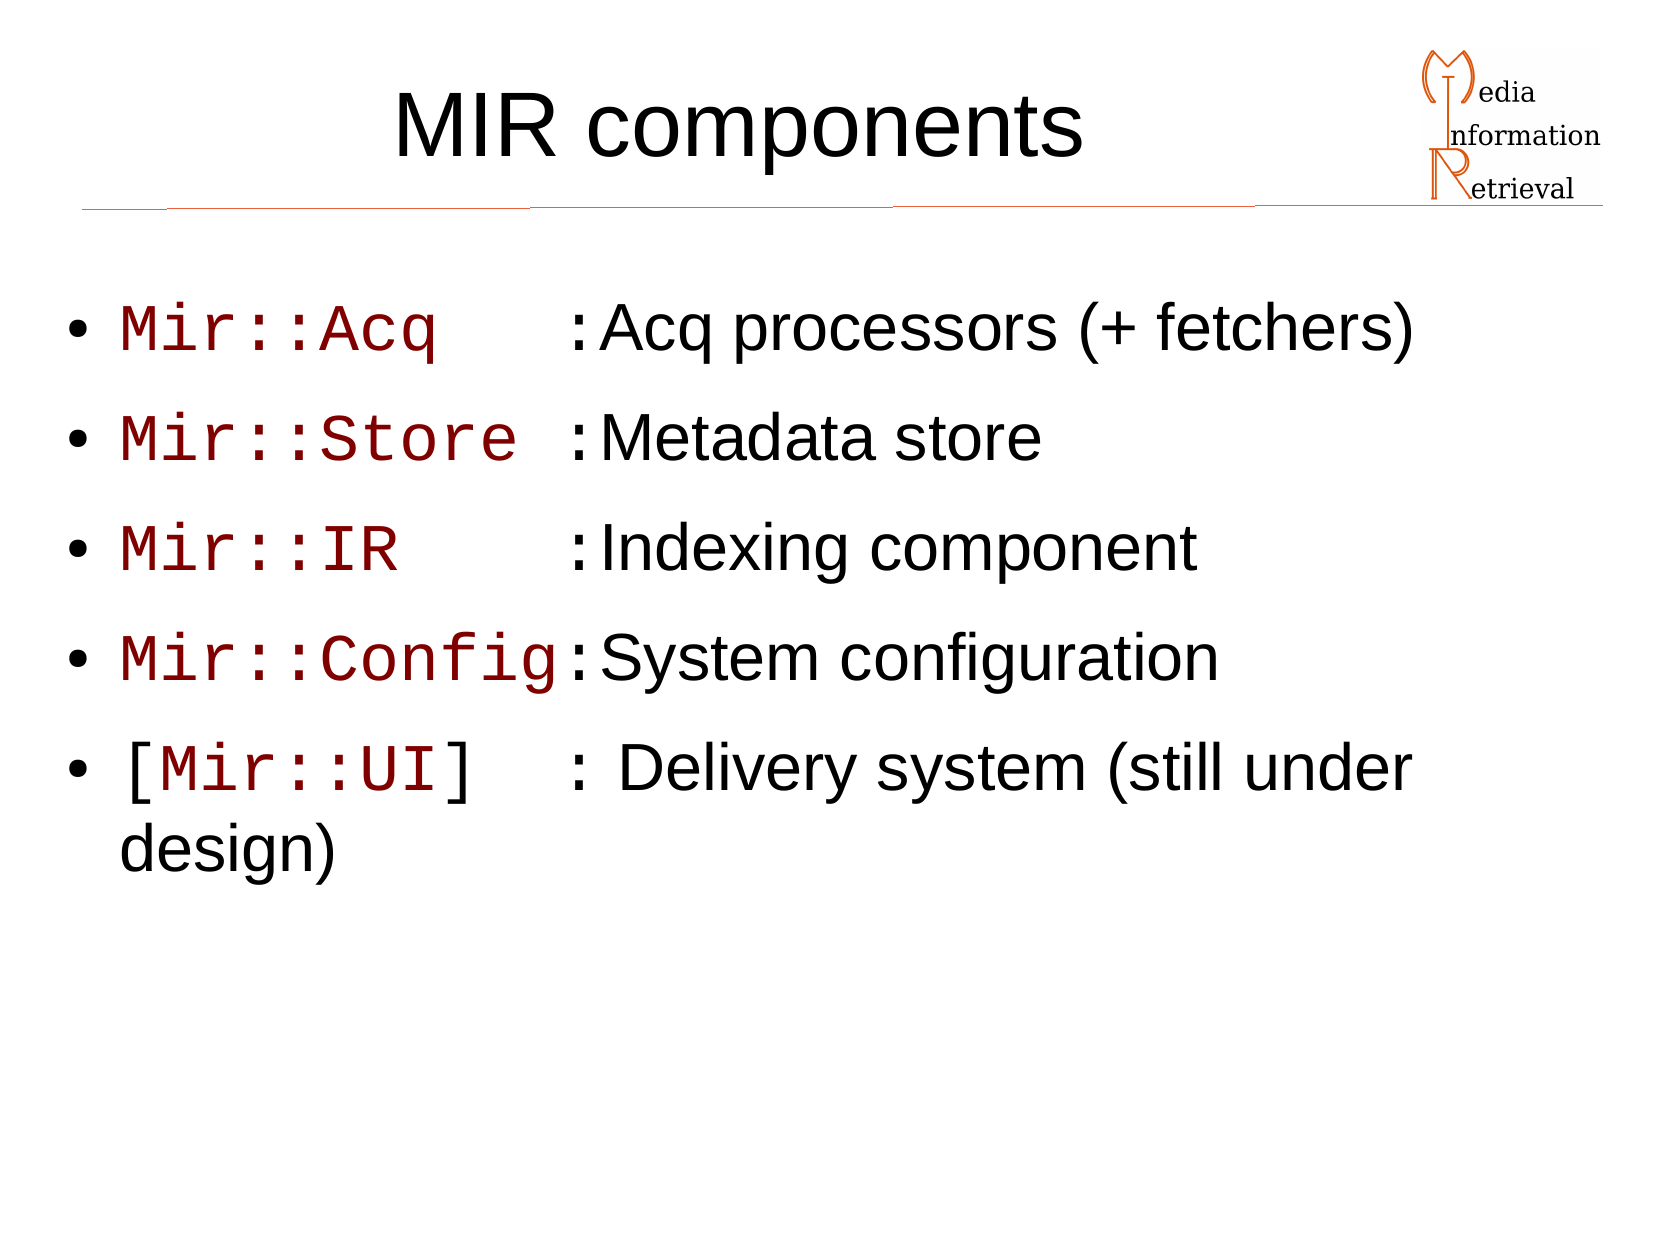

# MIR components
Mir::Acq :Acq processors (+ fetchers)
Mir::Store :Metadata store
Mir::IR :Indexing component
Mir::Config:System configuration
[Mir::UI] : Delivery system (still under design)